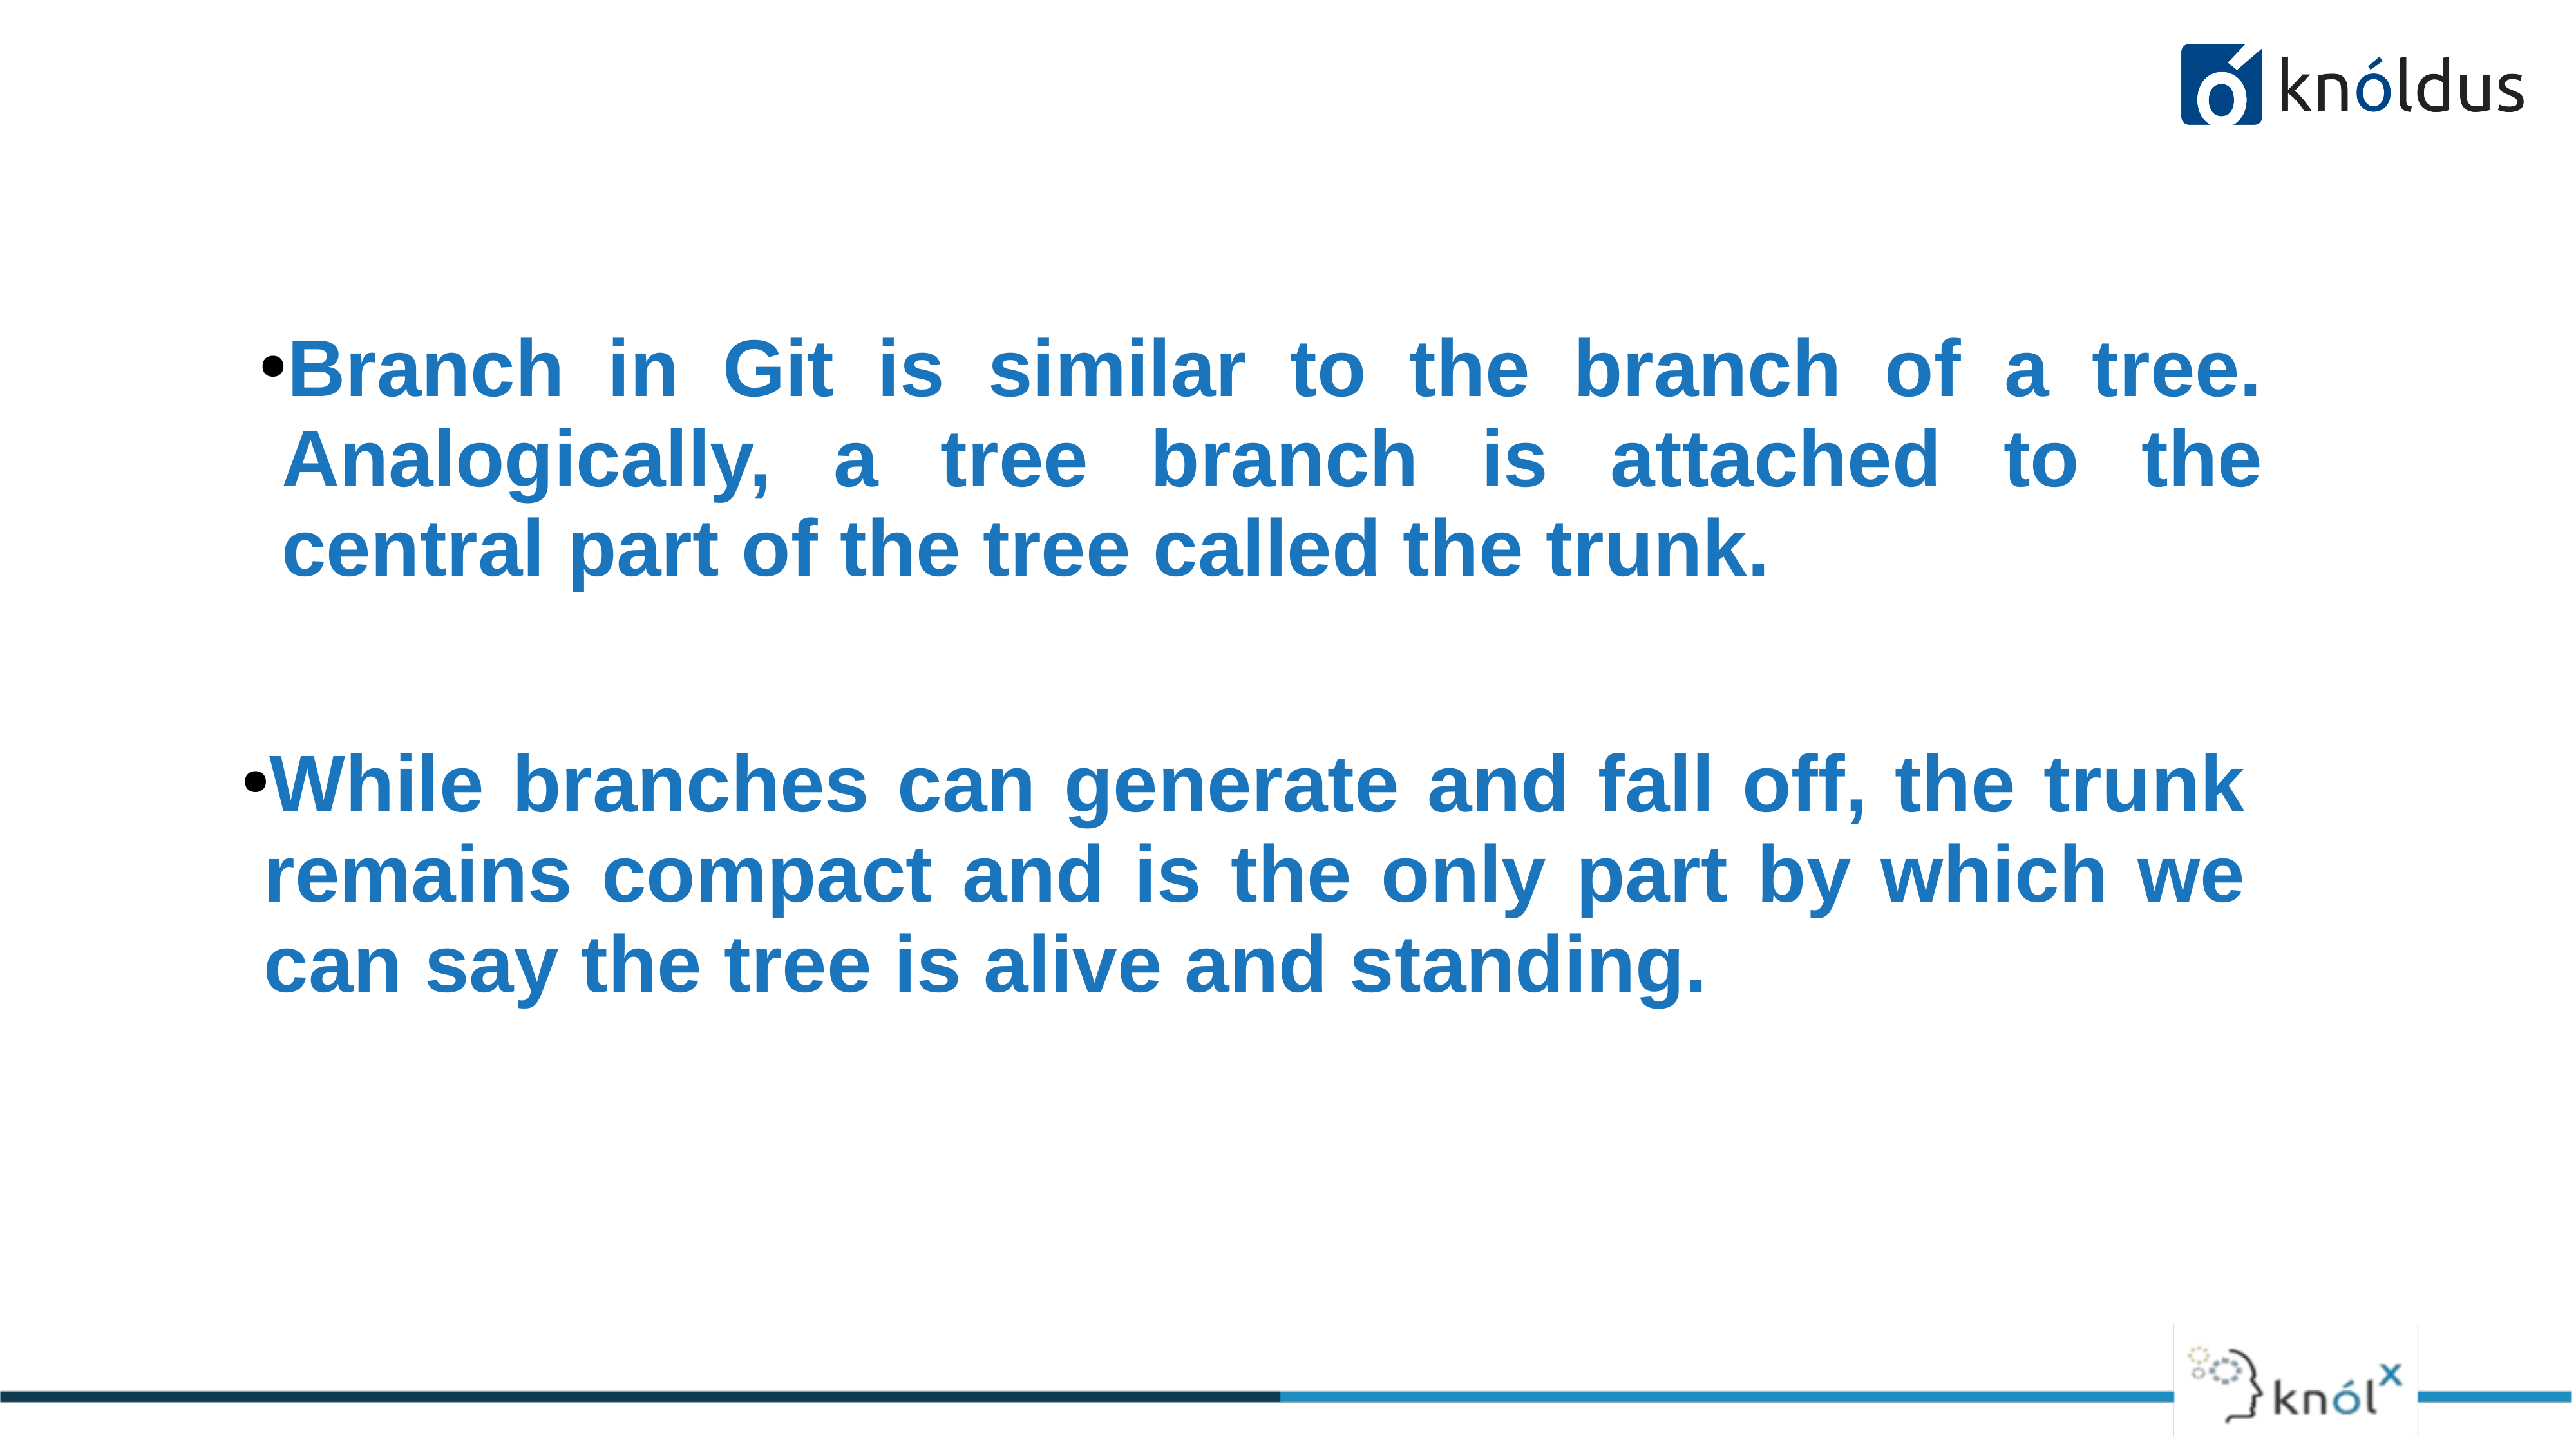

# Branch in Git is similar to the branch of a tree. Analogically, a tree branch is attached to the central part of the tree called the trunk.
While branches can generate and fall off, the trunk remains compact and is the only part by which we can say the tree is alive and standing.